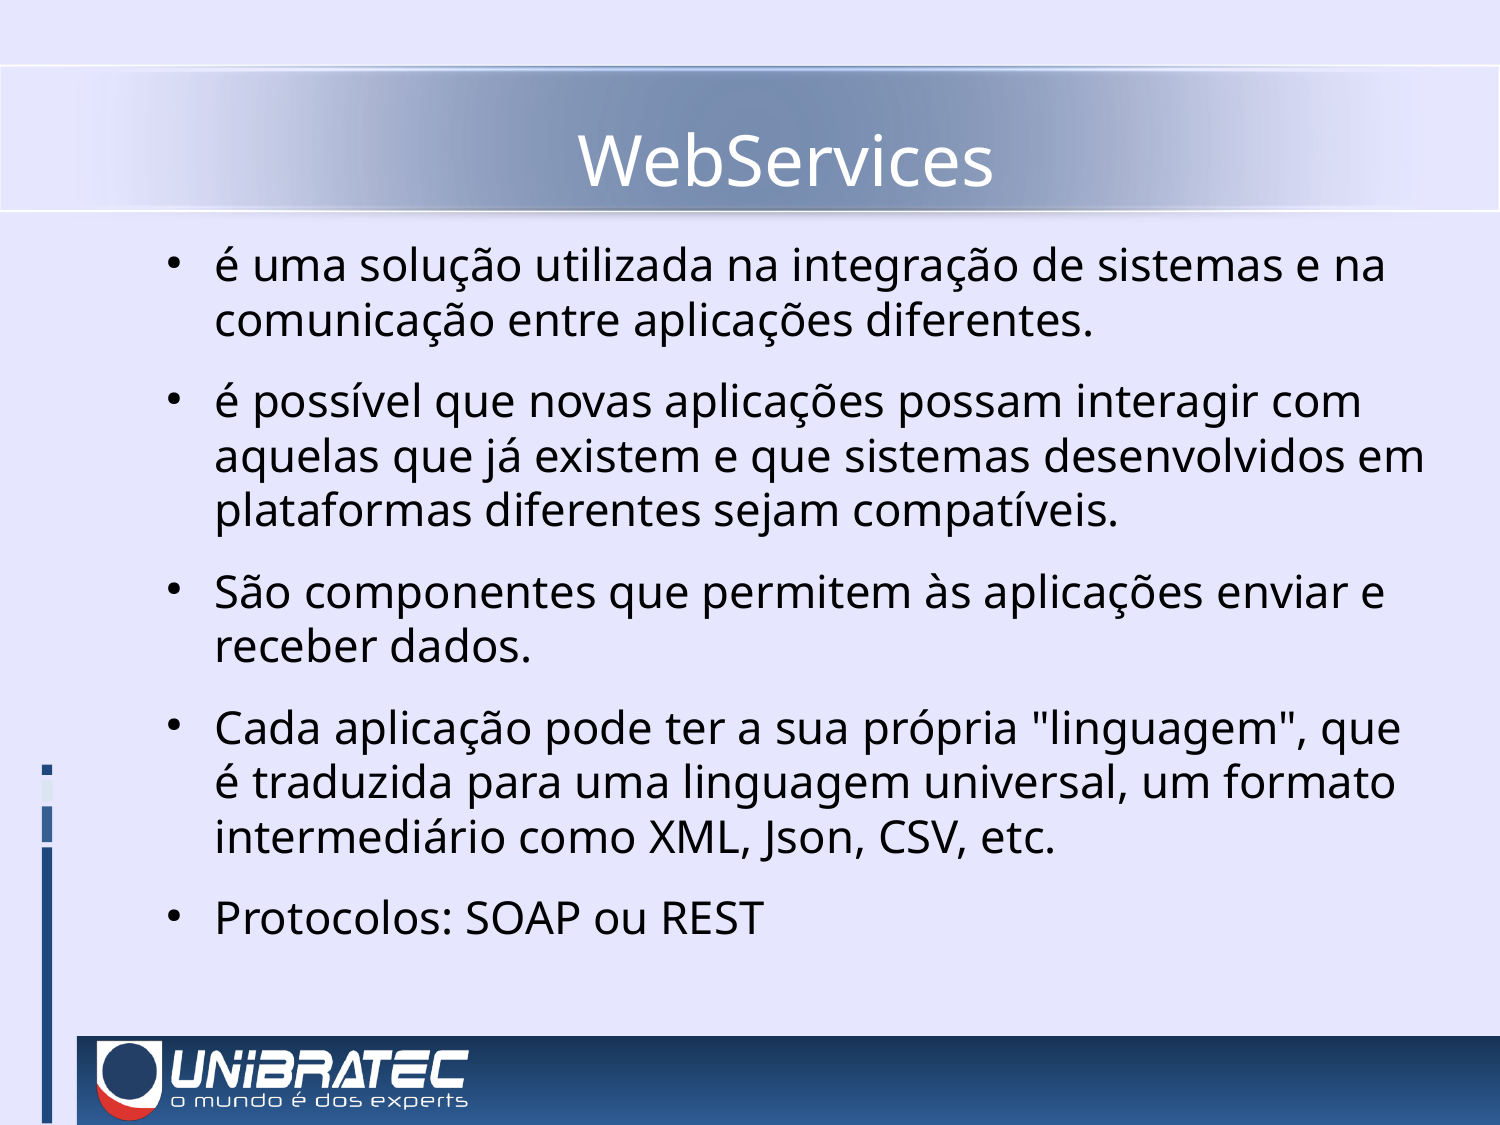

# WebServices
é uma solução utilizada na integração de sistemas e na comunicação entre aplicações diferentes.
é possível que novas aplicações possam interagir com aquelas que já existem e que sistemas desenvolvidos em plataformas diferentes sejam compatíveis.
São componentes que permitem às aplicações enviar e receber dados.
Cada aplicação pode ter a sua própria "linguagem", que é traduzida para uma linguagem universal, um formato intermediário como XML, Json, CSV, etc.
Protocolos: SOAP ou REST